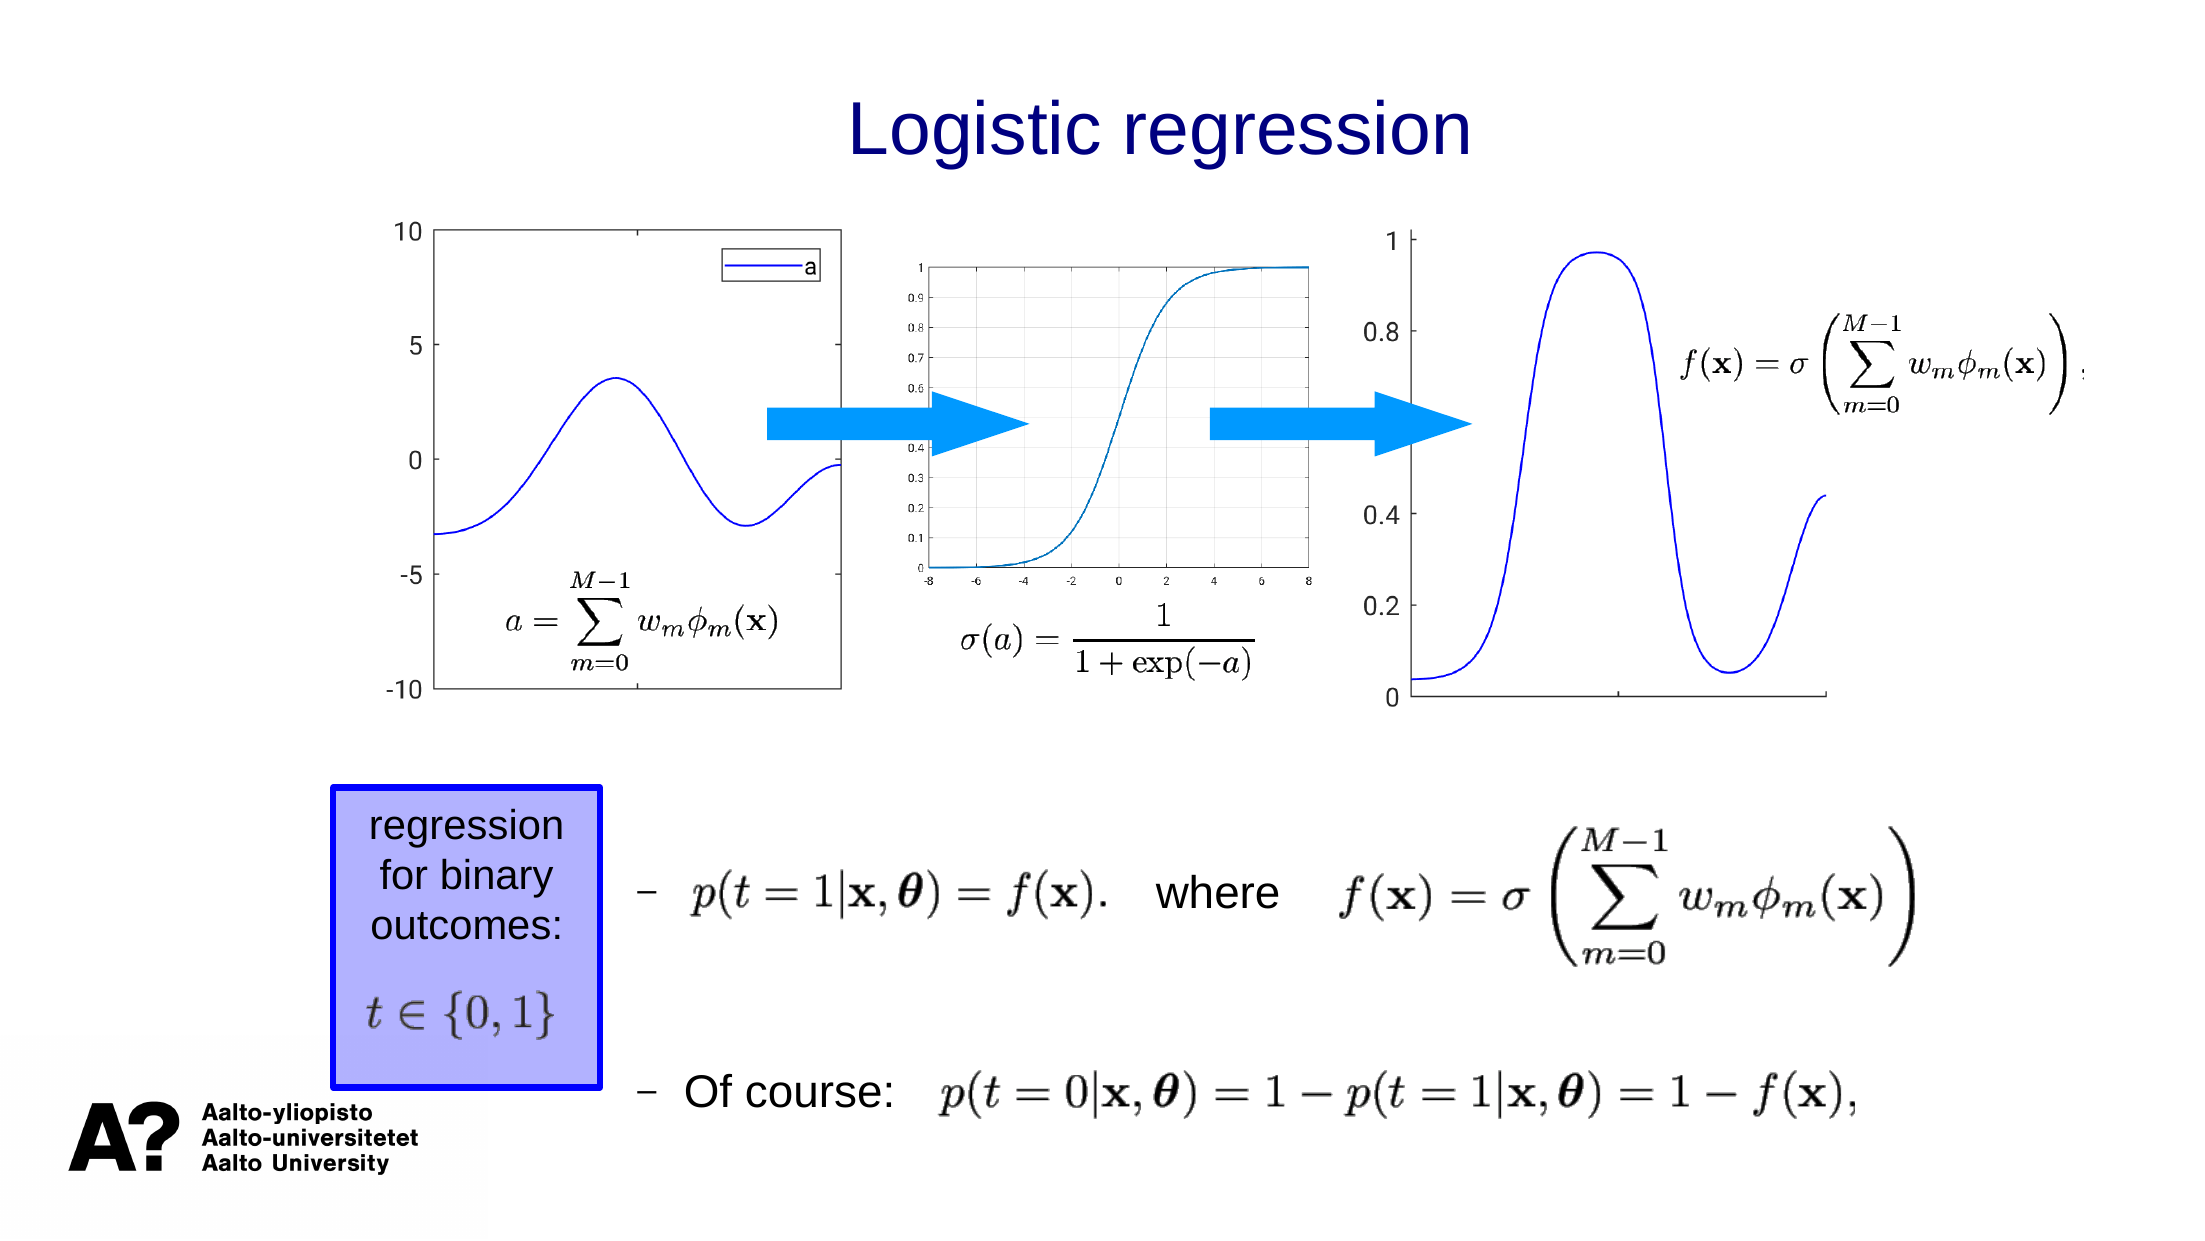

# Logistic regression
regression for binary outcomes:
 where
Of course: